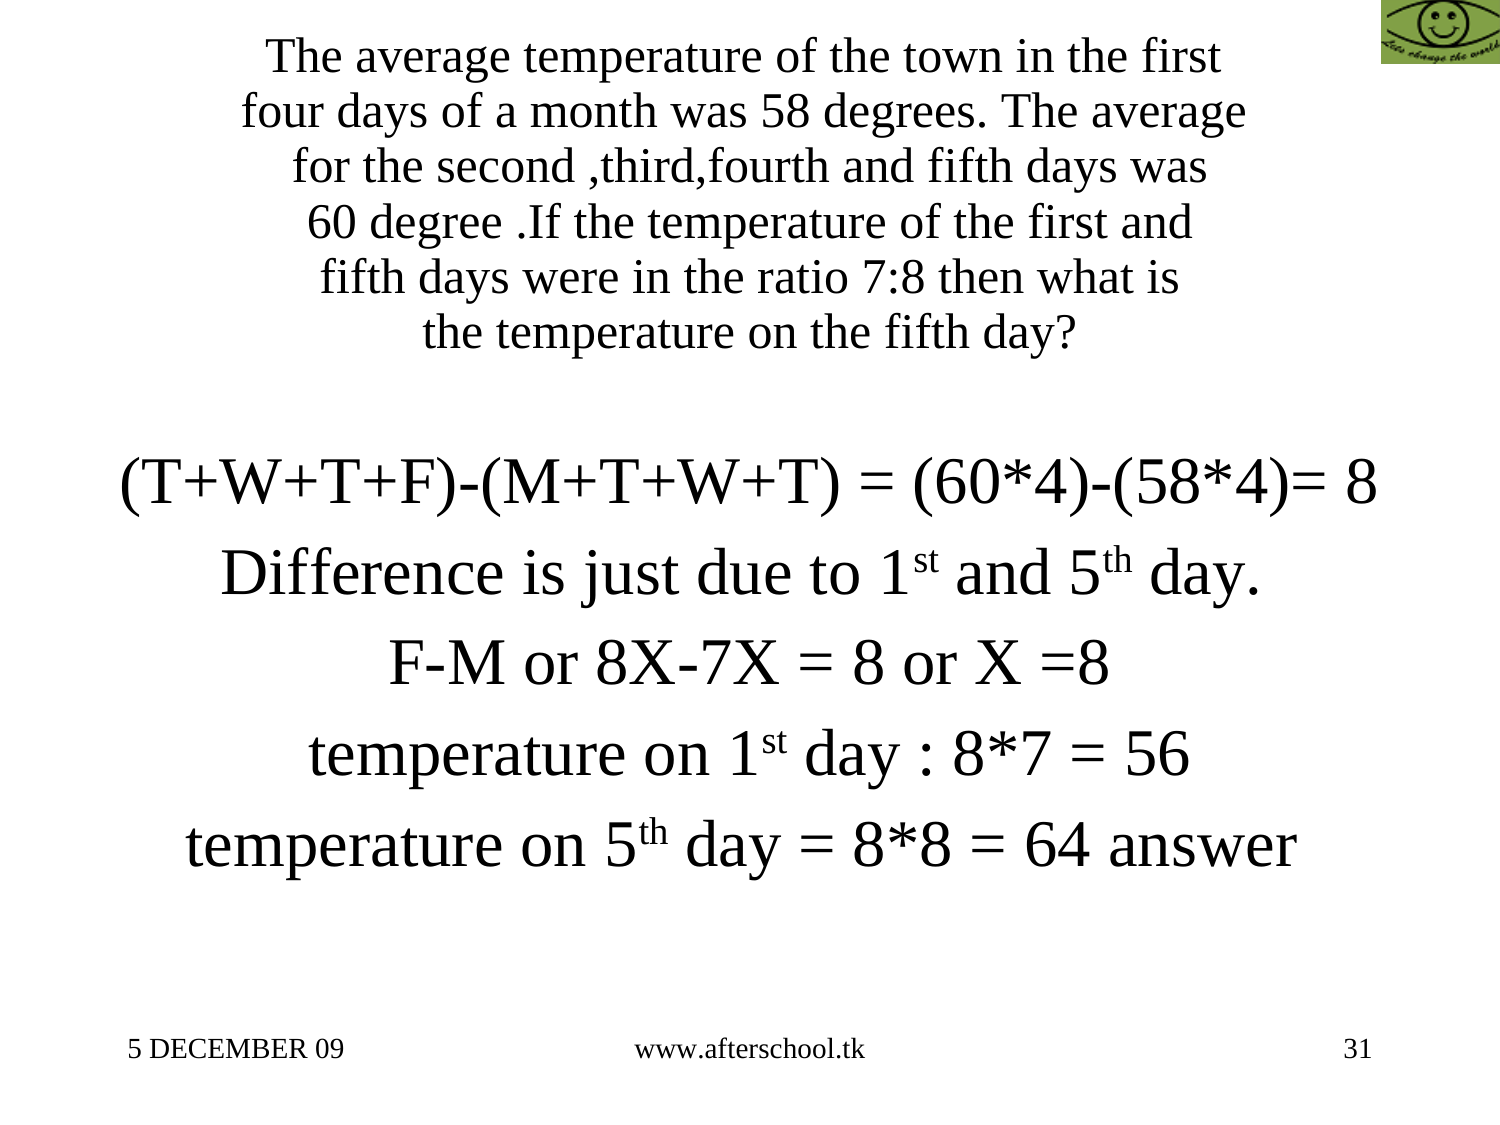

# The average temperature of the town in the first four days of a month was 58 degrees. The average for the second ,third,fourth and fifth days was 60 degree .If the temperature of the first and fifth days were in the ratio 7:8 then what is the temperature on the fifth day?
(T+W+T+F)-(M+T+W+T) = (60*4)-(58*4)= 8
Difference is just due to 1st and 5th day.
F-M or 8X-7X = 8 or X =8
temperature on 1st day : 8*7 = 56
temperature on 5th day = 8*8 = 64 answer
MFI Seminar Jain PG College
AFTERSCHOOOL centre for social entrepreneurship
31